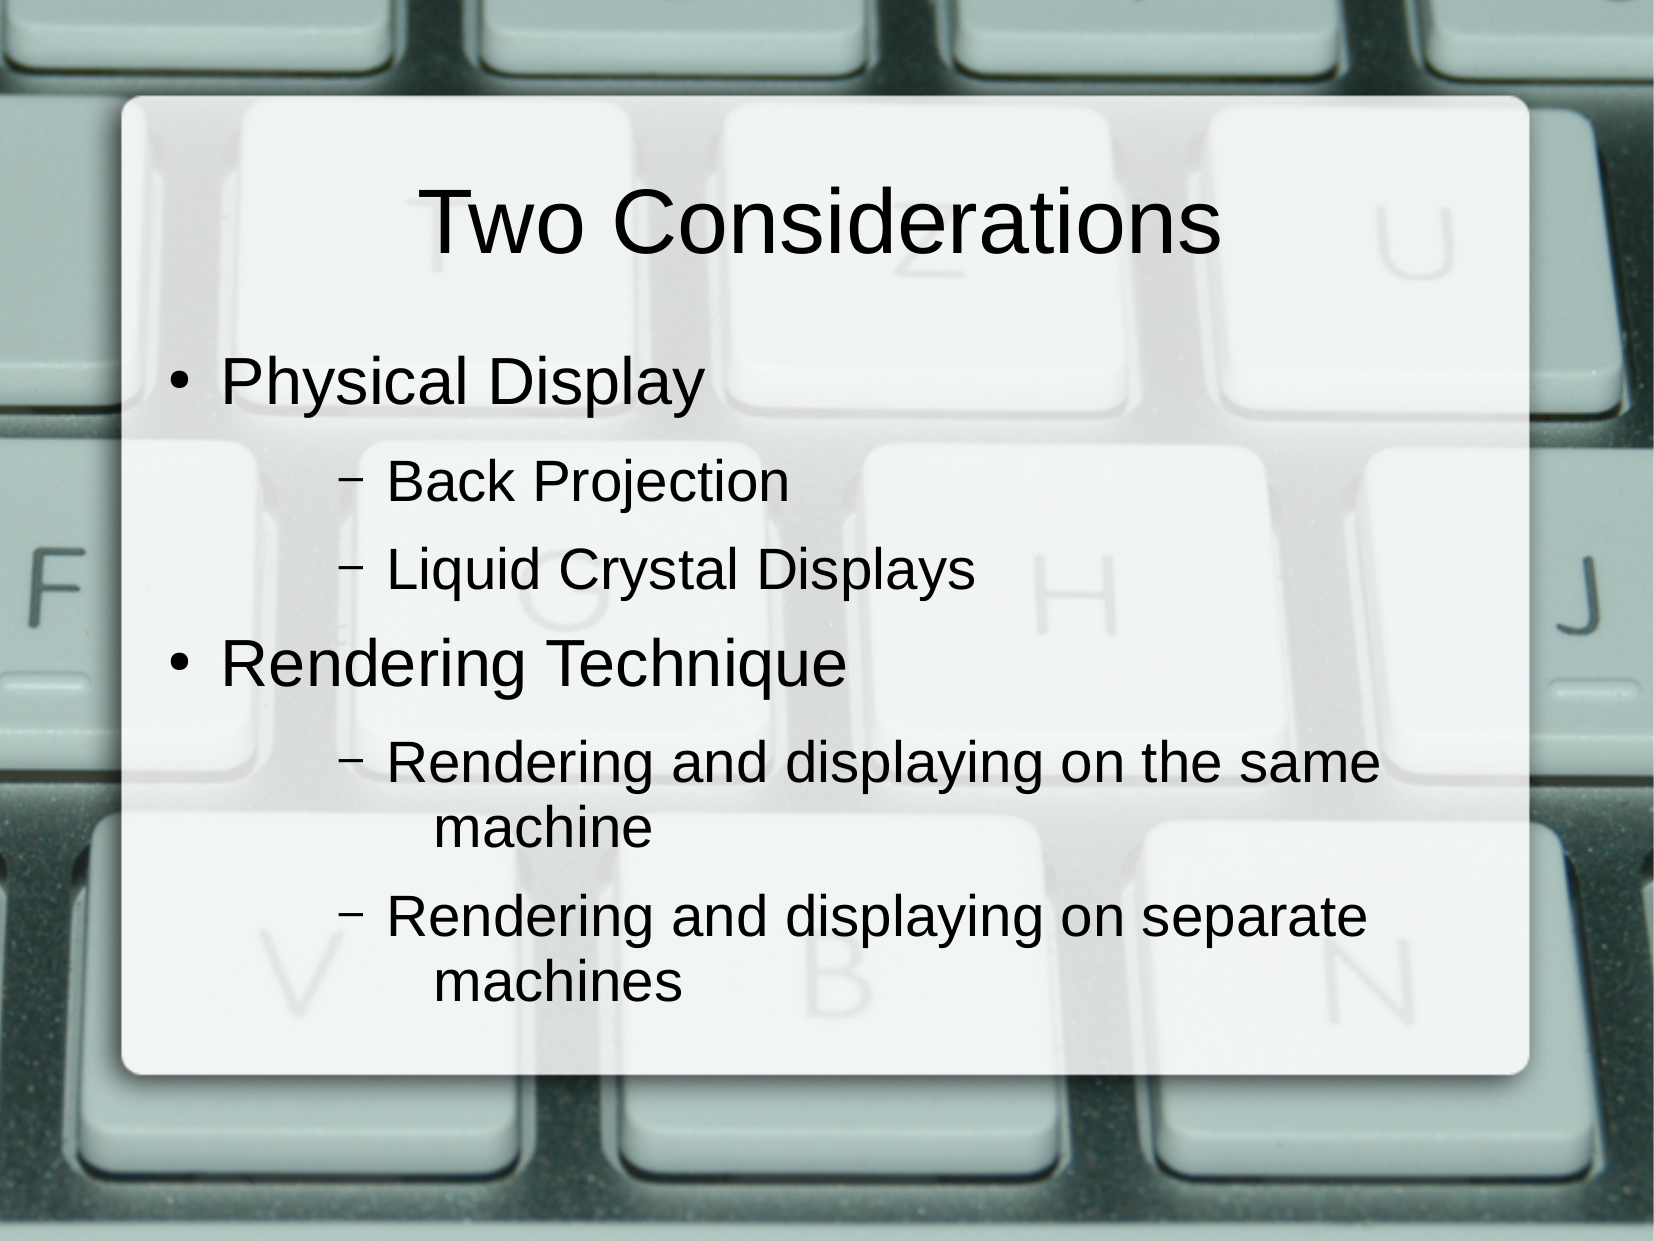

# Two Considerations
Physical Display
Back Projection
Liquid Crystal Displays
Rendering Technique
Rendering and displaying on the same machine
Rendering and displaying on separate machines